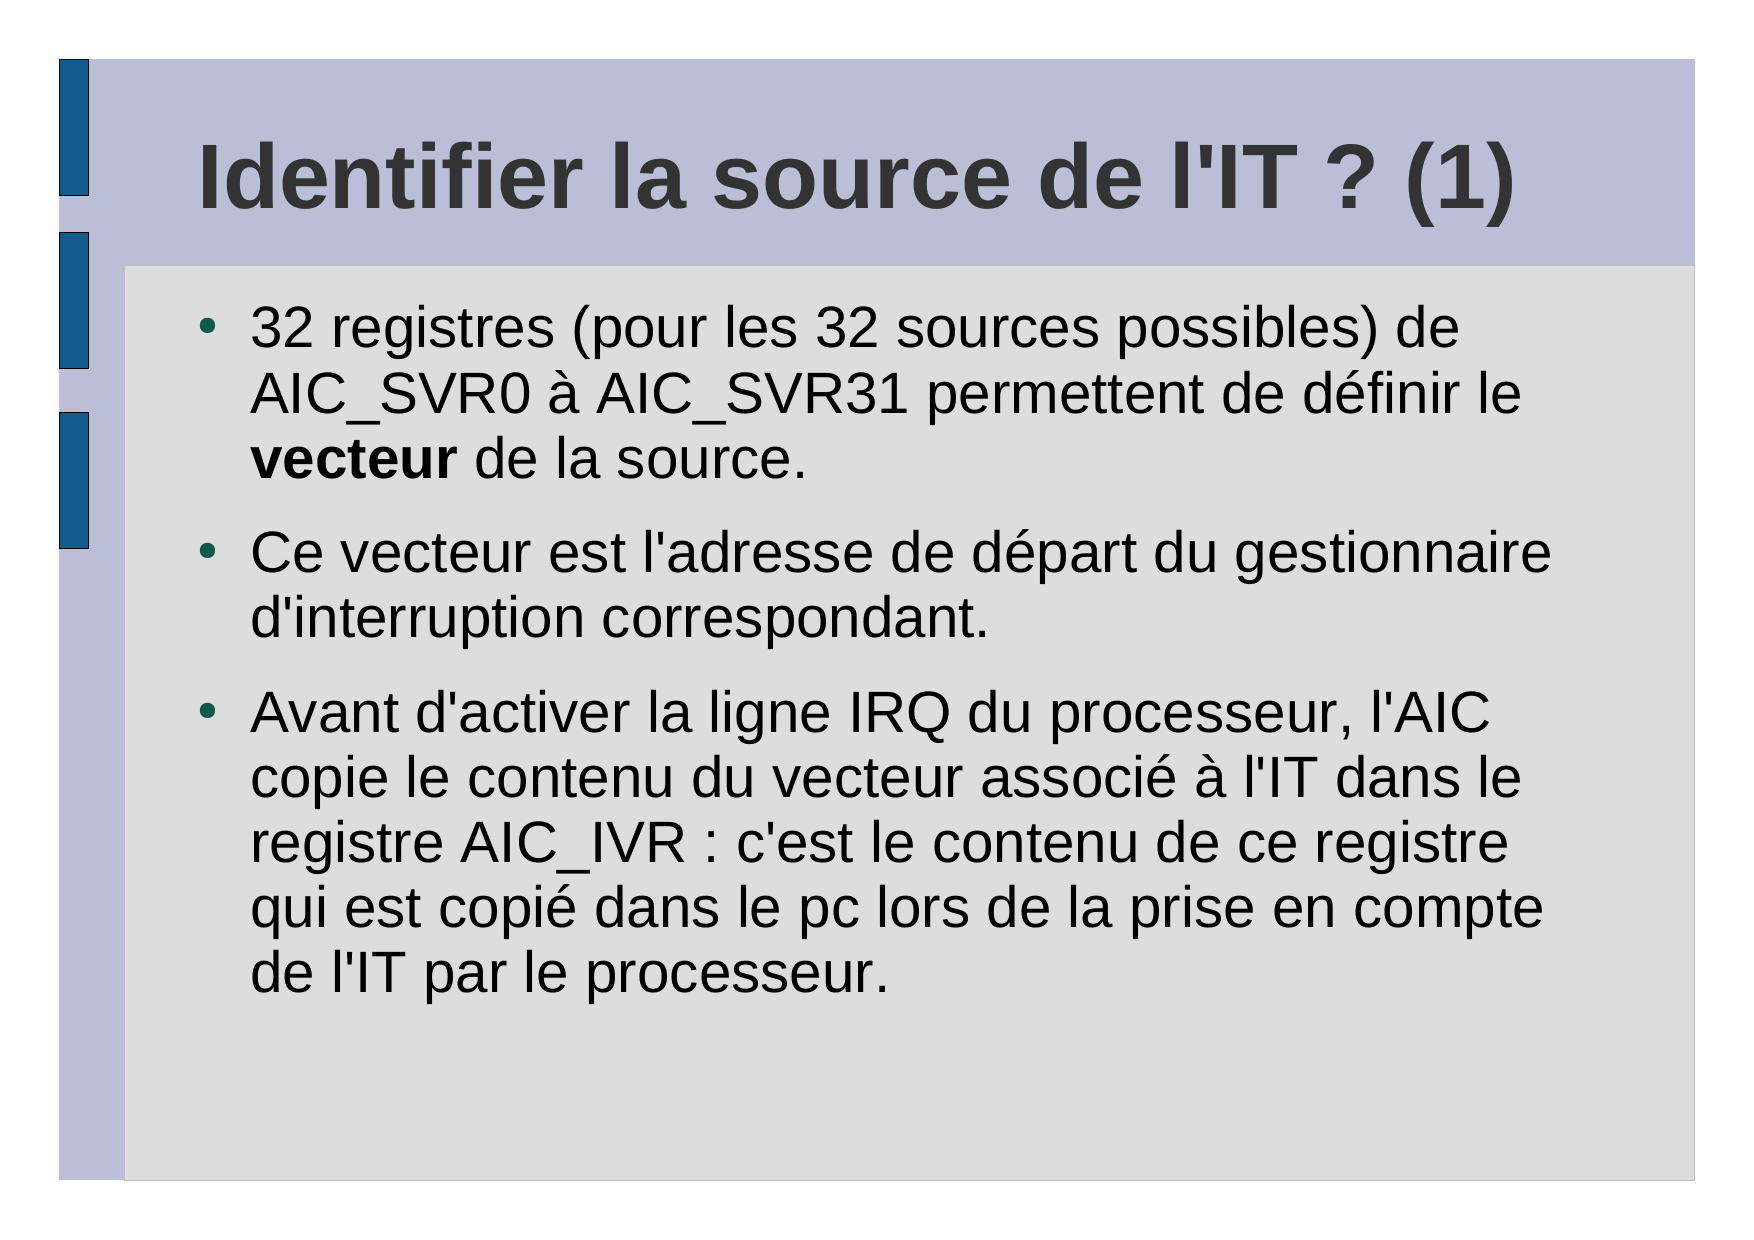

# Identifier la source de l'IT ? (1)
32 registres (pour les 32 sources possibles) de AIC_SVR0 à AIC_SVR31 permettent de définir le vecteur de la source.
Ce vecteur est l'adresse de départ du gestionnaire d'interruption correspondant.
Avant d'activer la ligne IRQ du processeur, l'AIC copie le contenu du vecteur associé à l'IT dans le registre AIC_IVR : c'est le contenu de ce registre qui est copié dans le pc lors de la prise en compte de l'IT par le processeur.